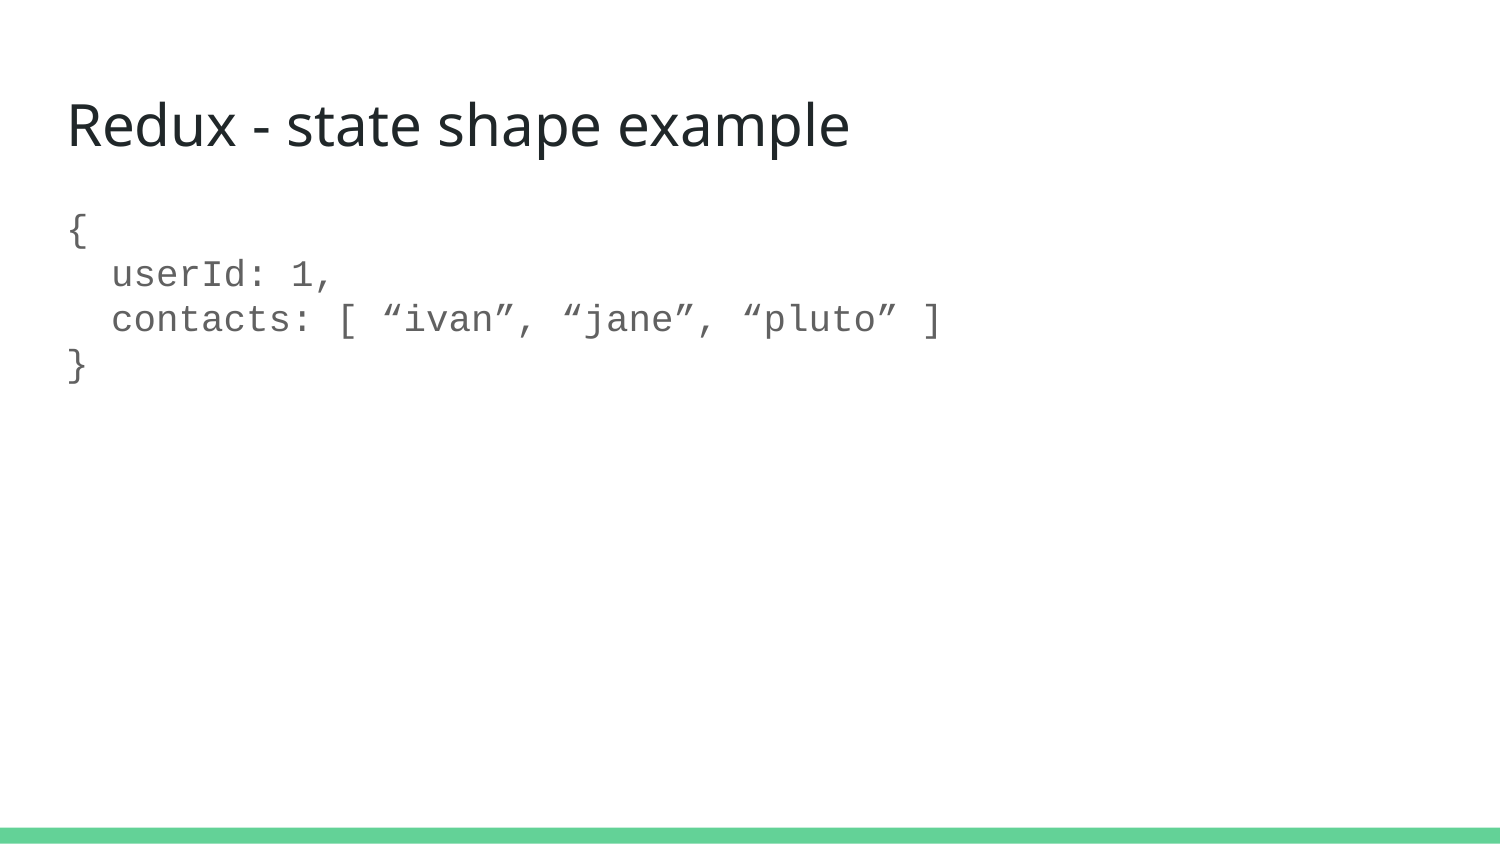

# Redux - state shape example
{
 userId: 1,
 contacts: [ “ivan”, “jane”, “pluto” ]
}